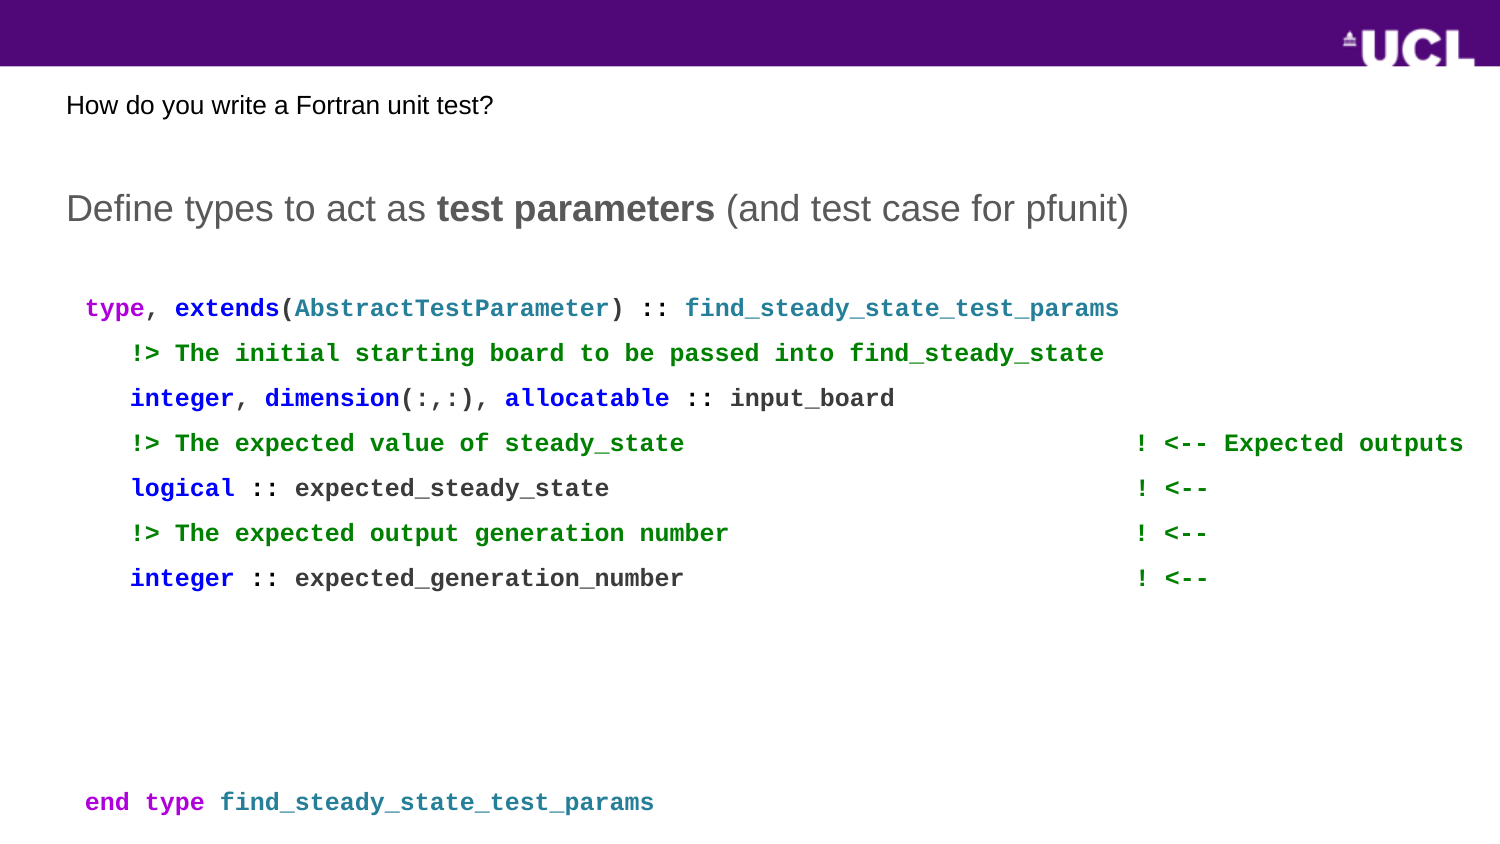

# How do you write a Fortran unit test?
Define types to act as test parameters (and test case for pfunit)
type, extends(AbstractTestParameter) :: find_steady_state_test_params
 !> The initial starting board to be passed into find_steady_state
 integer, dimension(:,:), allocatable :: input_board
 !> The expected value of steady_state ! <-- Expected outputs
 logical :: expected_steady_state ! <--
 !> The expected output generation number ! <--
 integer :: expected_generation_number ! <--
end type find_steady_state_test_params